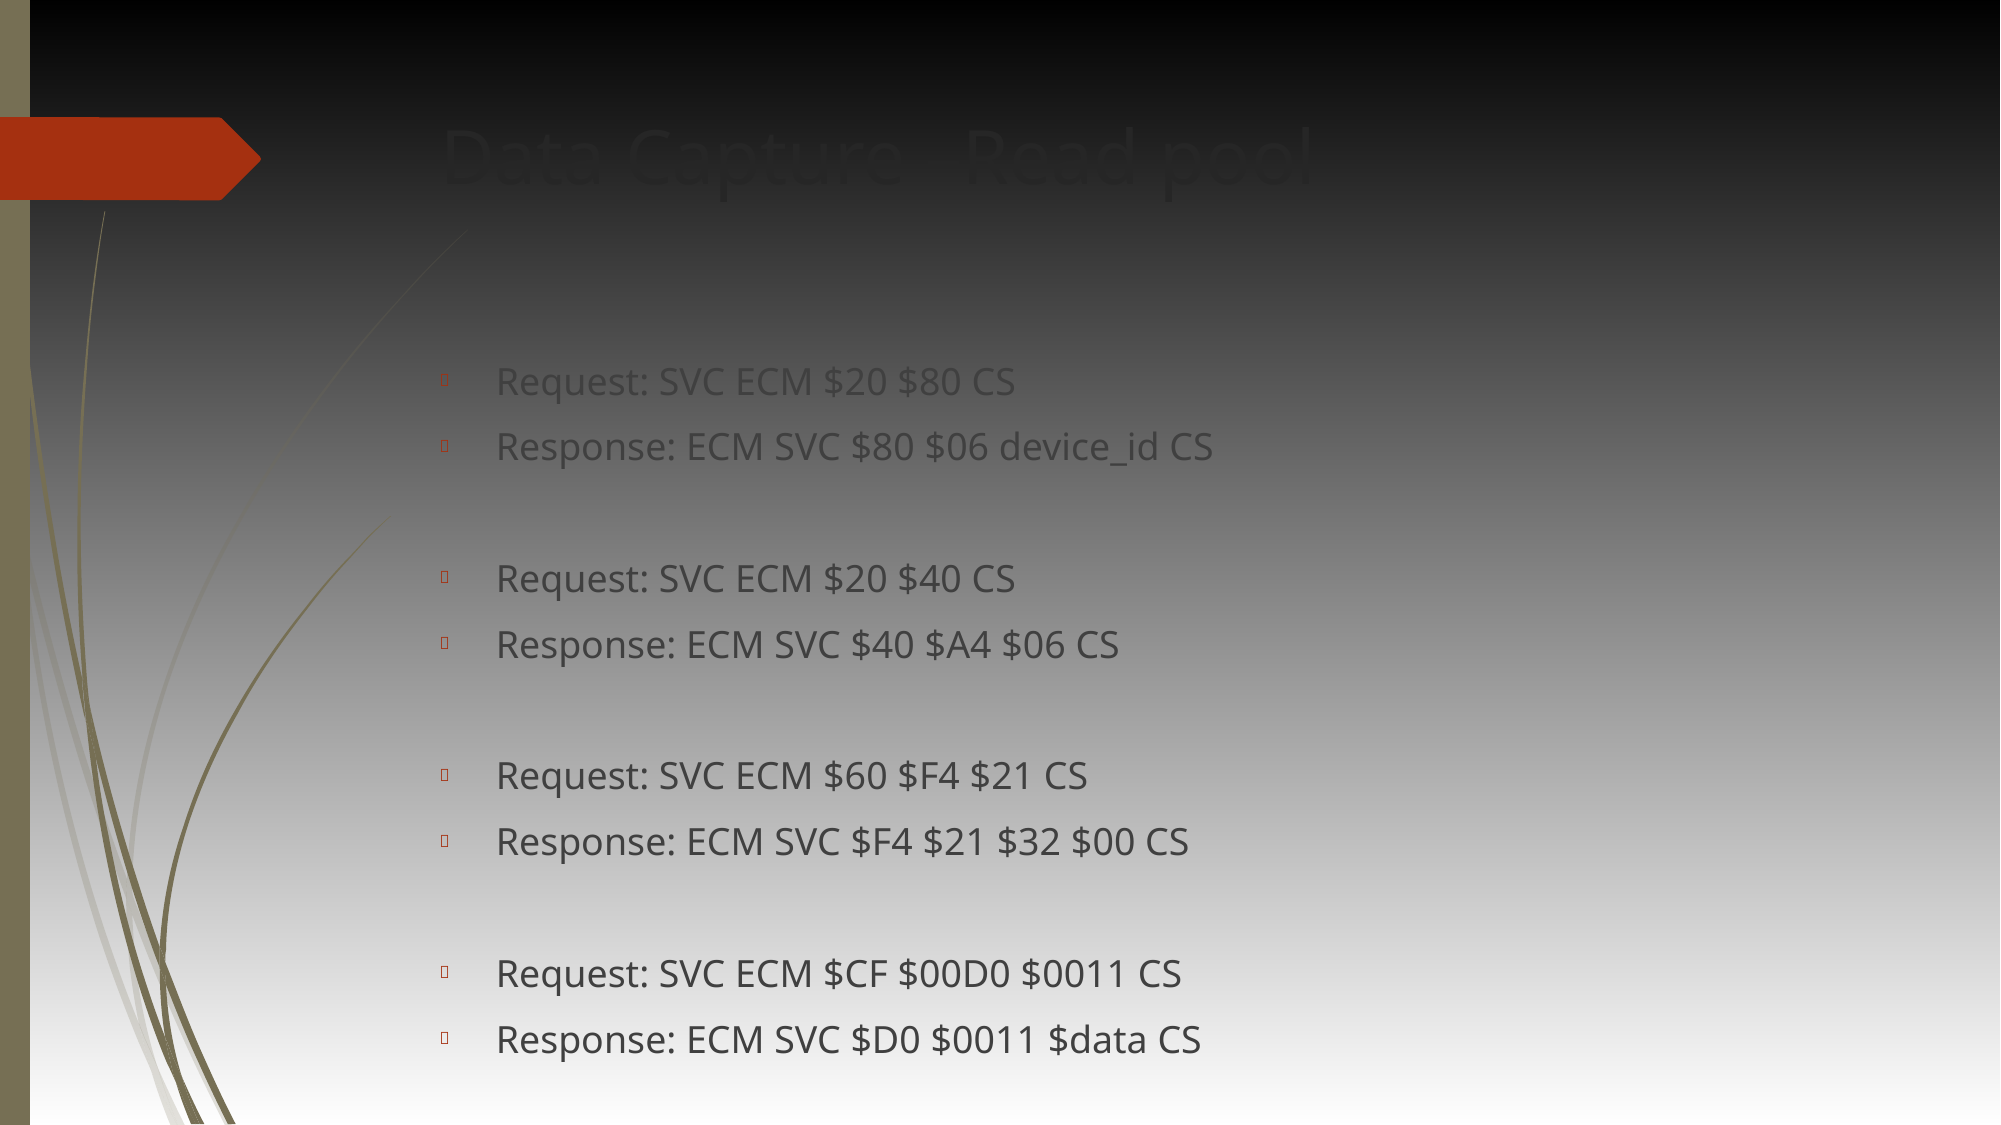

# Data Capture –Read pool
Request: SVC ECM $20 $80 CS
Response: ECM SVC $80 $06 device_id CS
Request: SVC ECM $20 $40 CS
Response: ECM SVC $40 $A4 $06 CS
Request: SVC ECM $60 $F4 $21 CS
Response: ECM SVC $F4 $21 $32 $00 CS
Request: SVC ECM $CF $00D0 $0011 CS
Response: ECM SVC $D0 $0011 $data CS